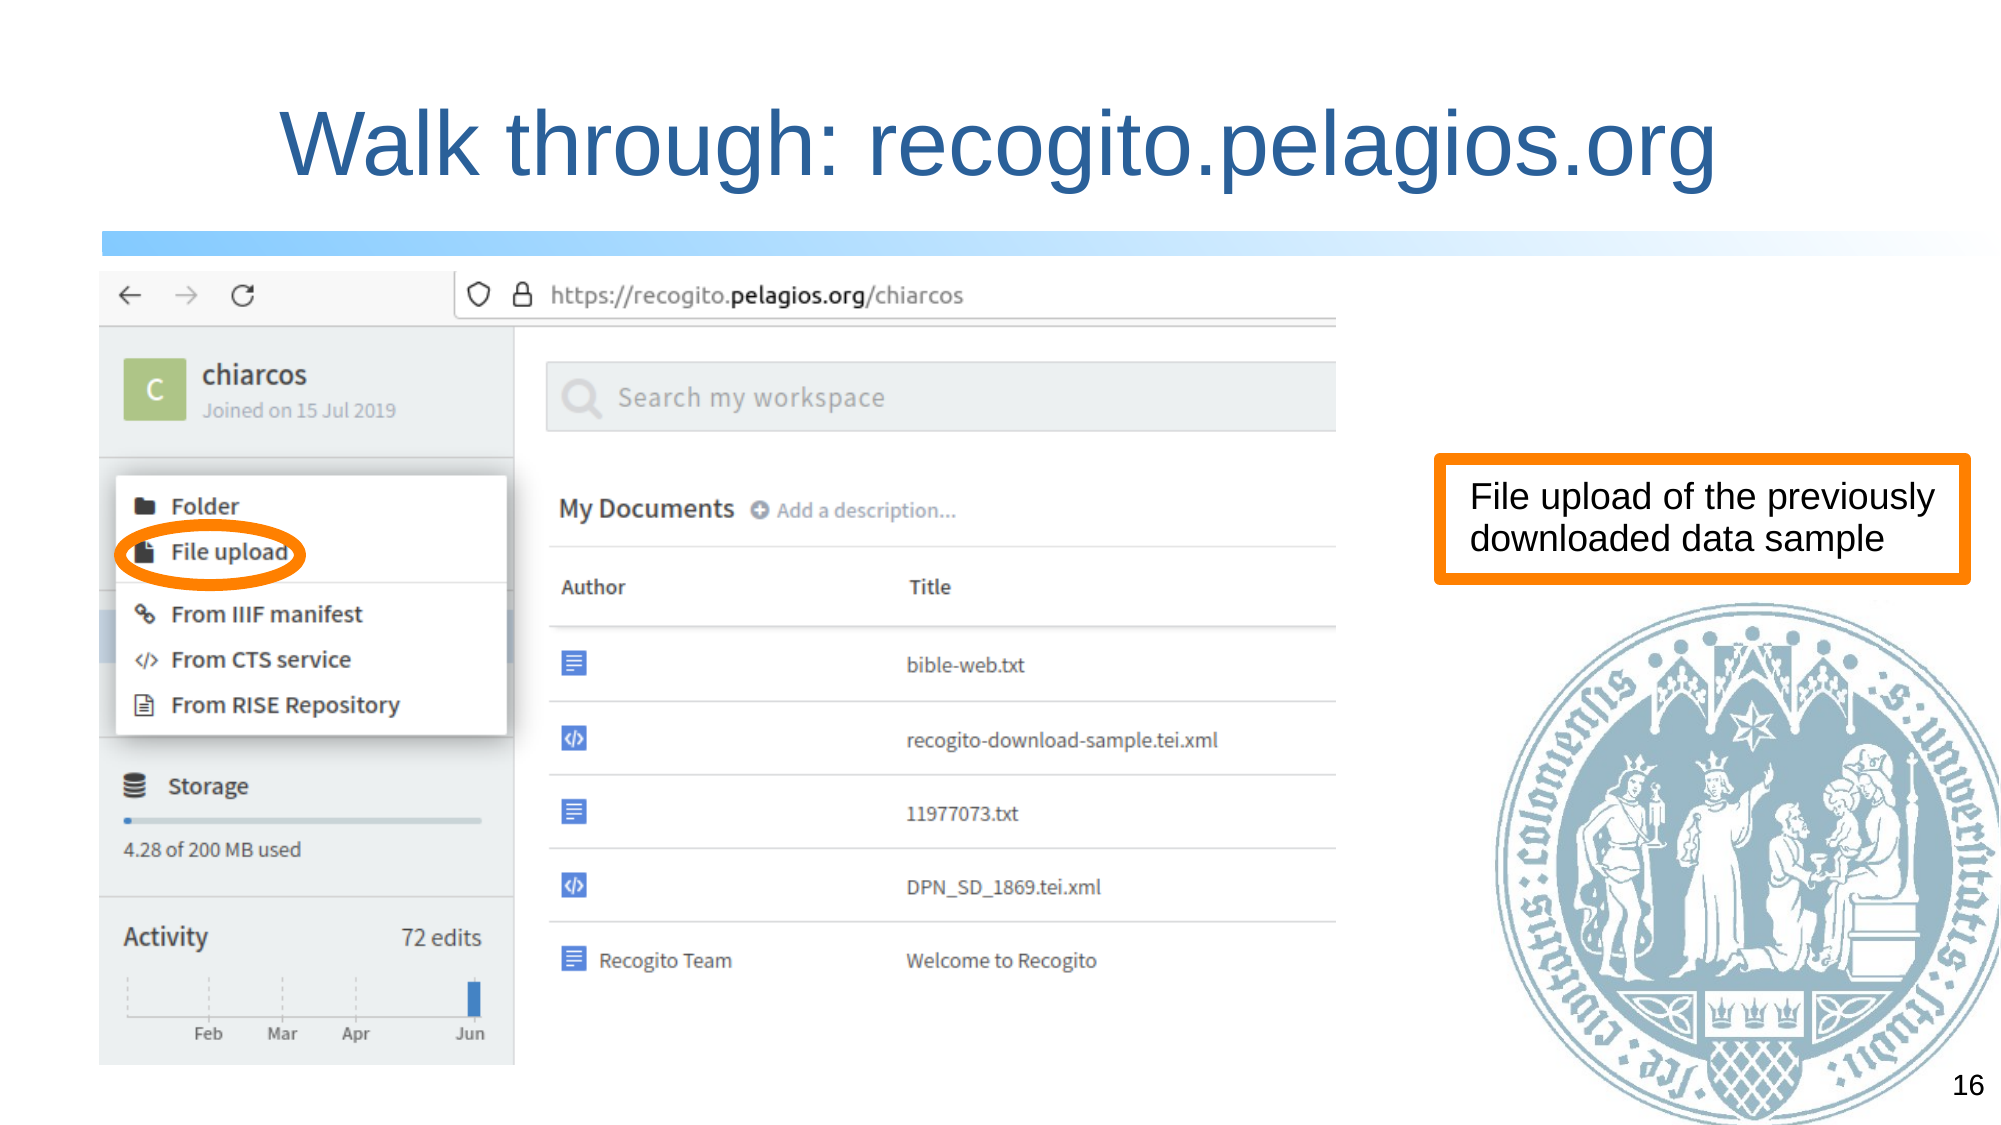

# Walk through: recogito.pelagios.org
File upload of the previously
downloaded data sample